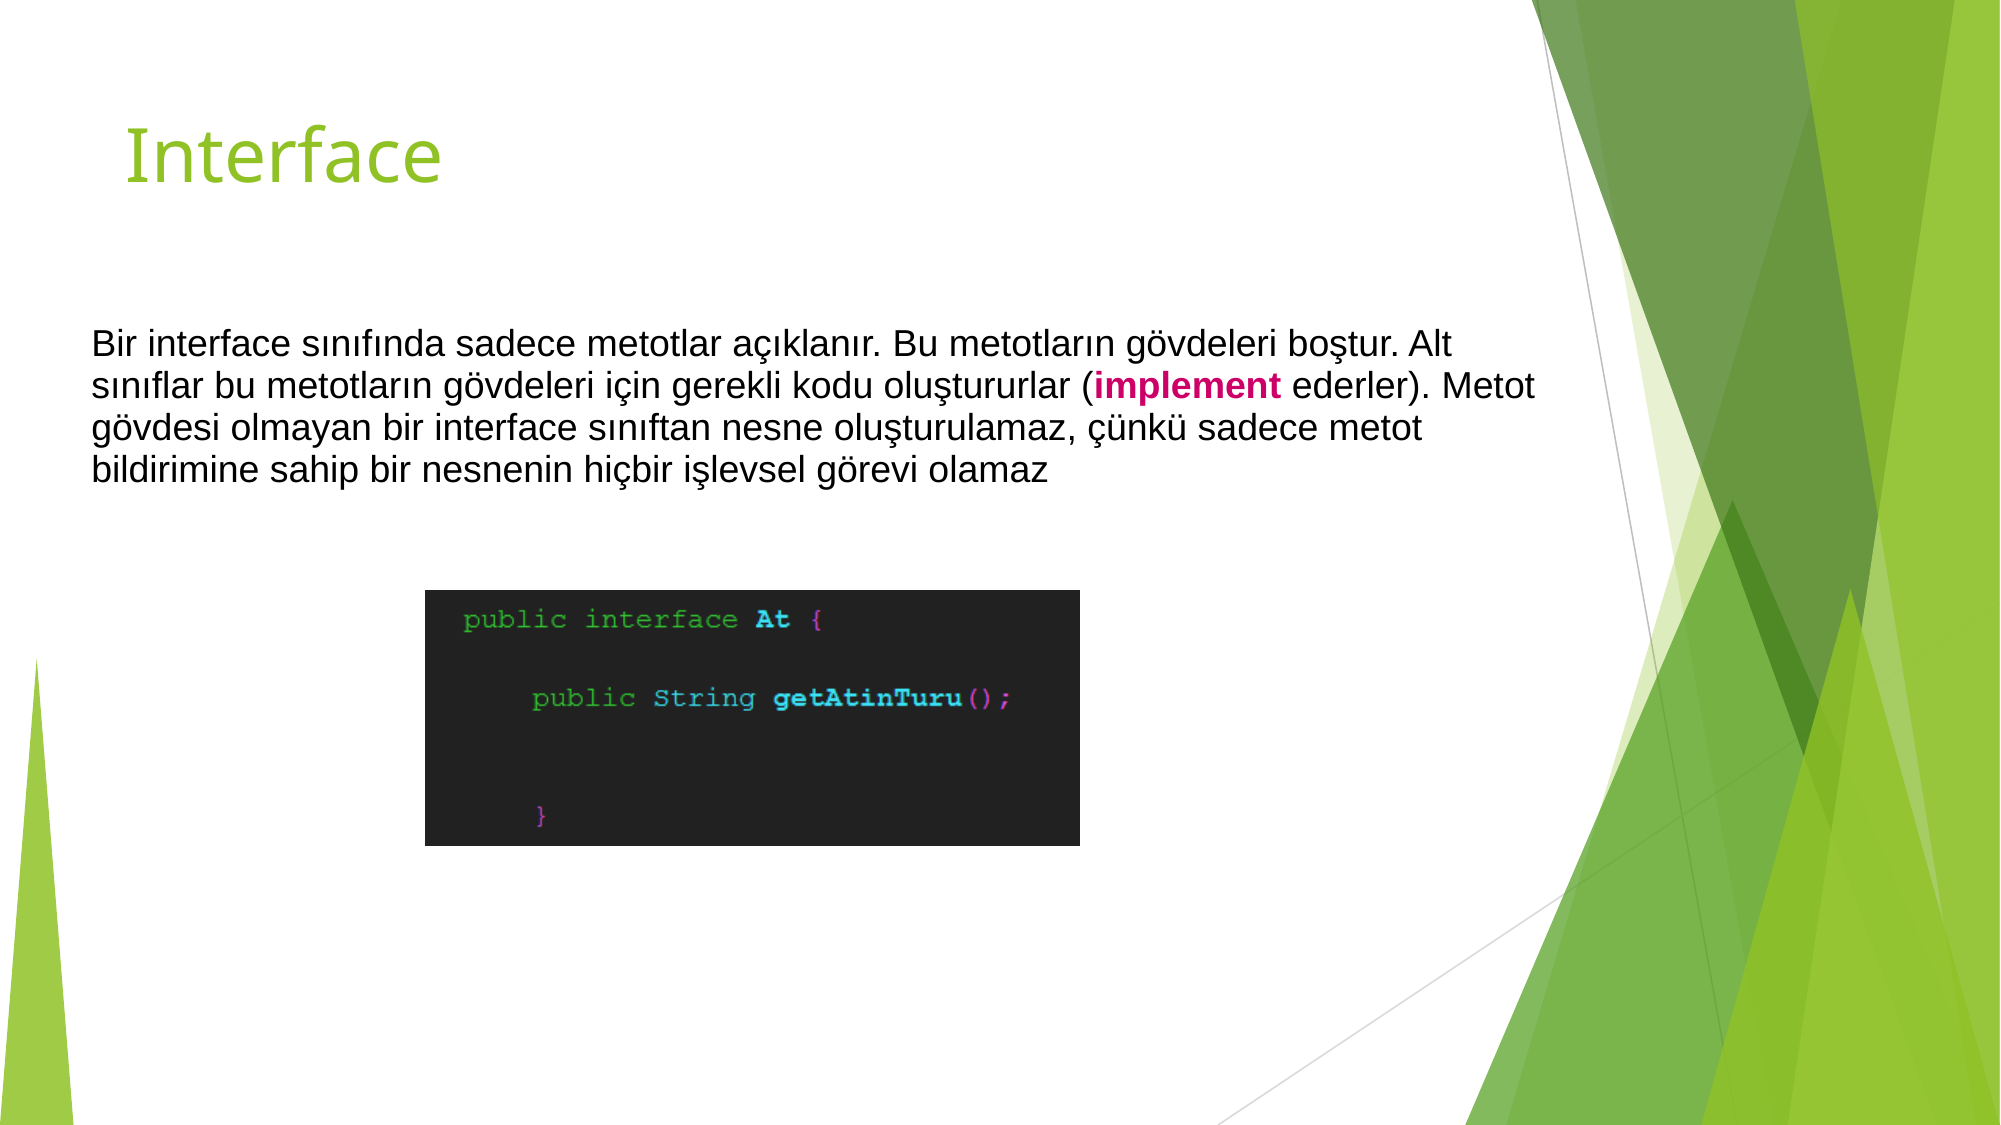

# Interface
Bir interface sınıfında sadece metotlar açıklanır. Bu metotların gövdeleri boştur. Alt sınıflar bu metotların gövdeleri için gerekli kodu oluştururlar (implement ederler). Metot gövdesi olmayan bir interface sınıftan nesne oluşturulamaz, çünkü sadece metot bildirimine sahip bir nesnenin hiçbir işlevsel görevi olamaz